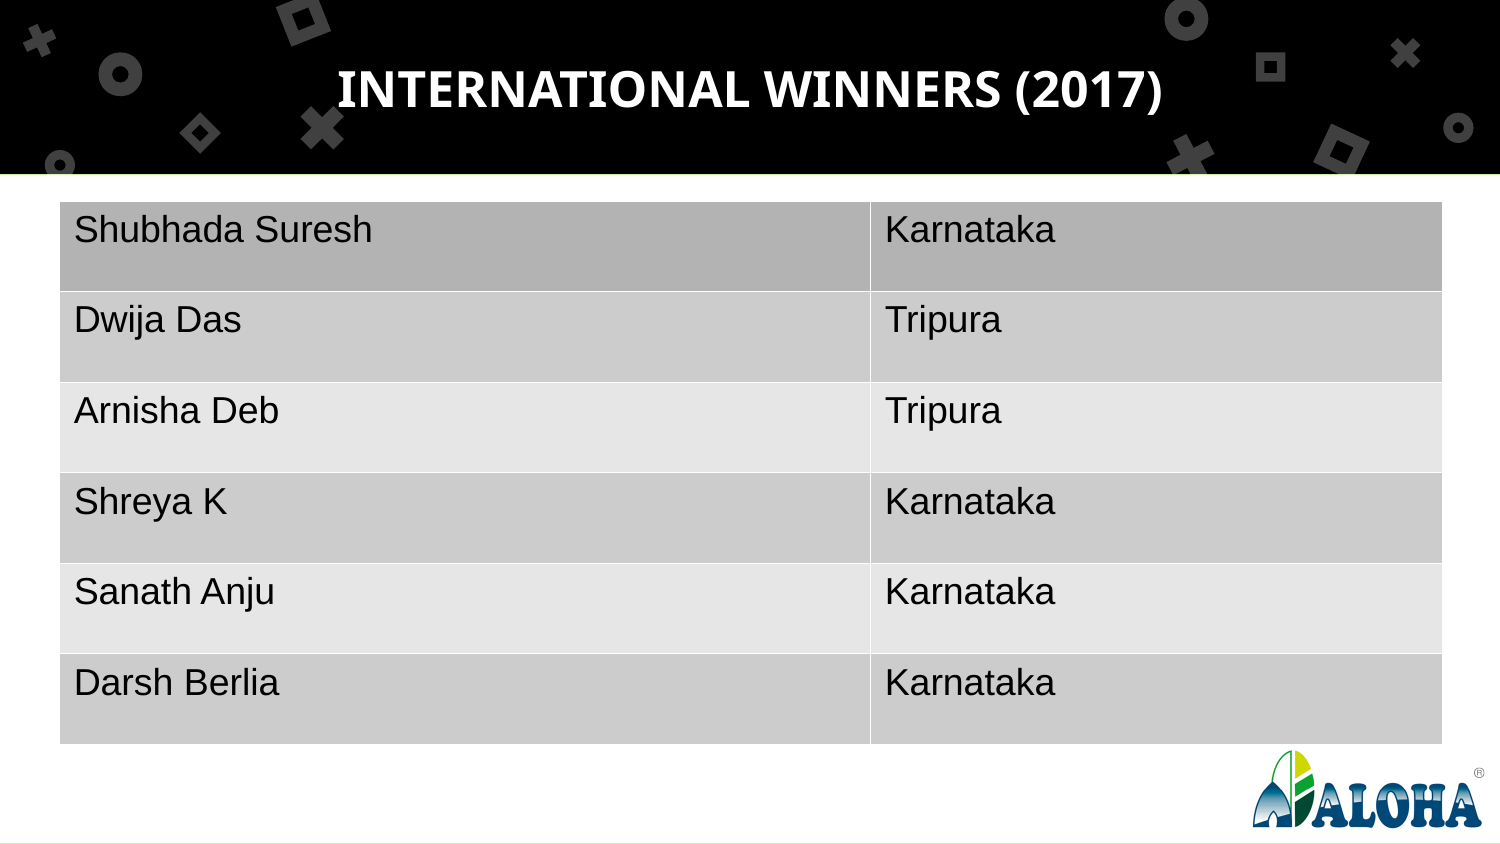

INTERNATIONAL WINNERS (2017)
| Shubhada Suresh | Karnataka |
| --- | --- |
| Dwija Das | Tripura |
| Arnisha Deb | Tripura |
| Shreya K | Karnataka |
| Sanath Anju | Karnataka |
| Darsh Berlia | Karnataka |